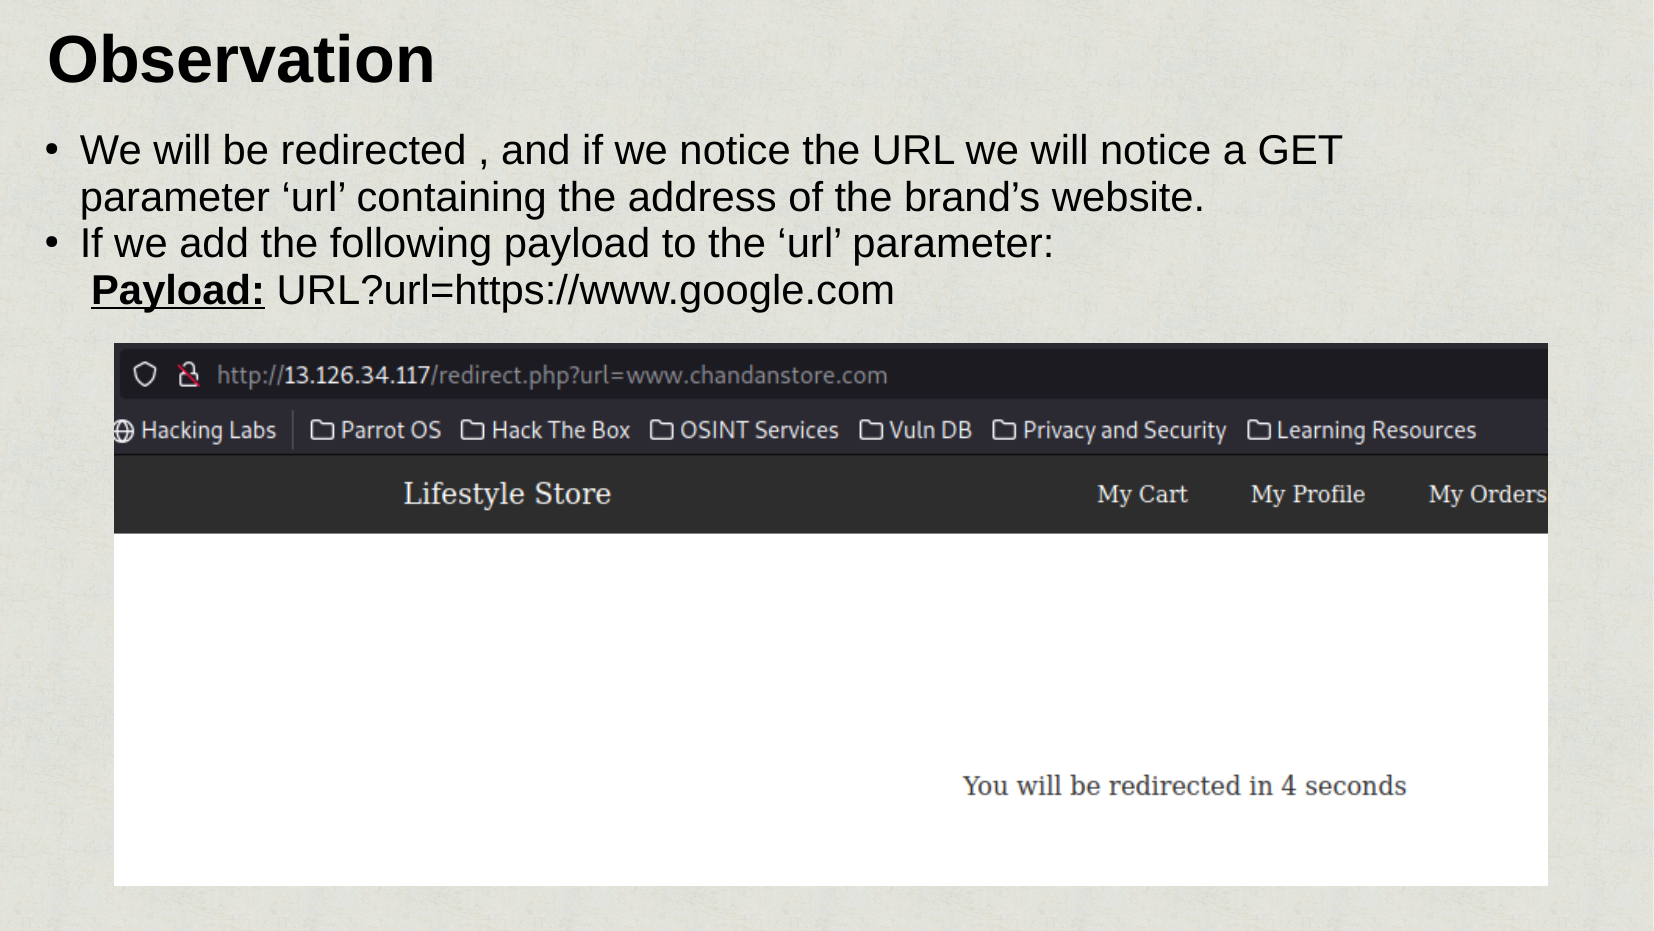

# Observation
We will be redirected , and if we notice the URL we will notice a GET parameter ‘url’ containing the address of the brand’s website.
If we add the following payload to the ‘url’ parameter:
 Payload: URL?url=https://www.google.com